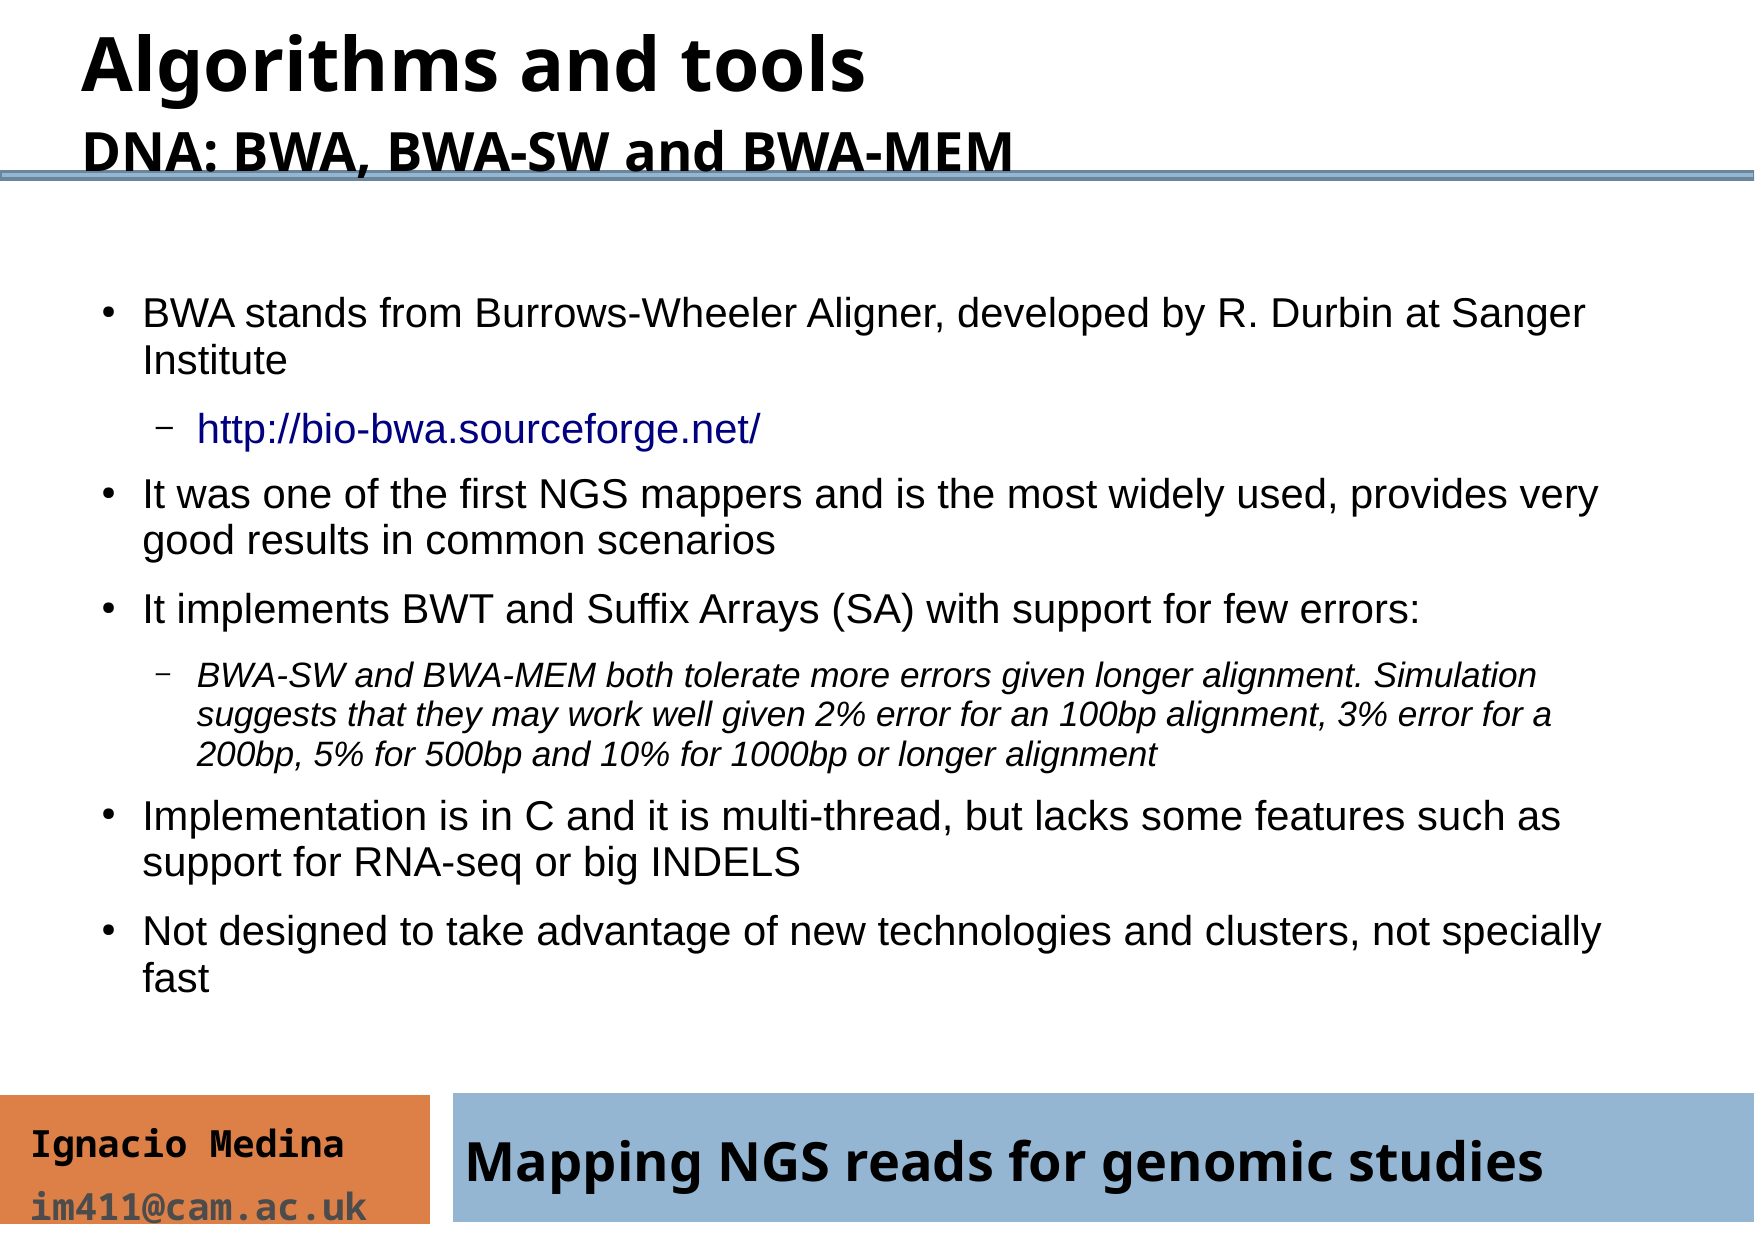

Algorithms and tools
DNA: BWA, BWA-SW and BWA-MEM
# BWA stands from Burrows-Wheeler Aligner, developed by R. Durbin at Sanger Institute
http://bio-bwa.sourceforge.net/
It was one of the first NGS mappers and is the most widely used, provides very good results in common scenarios
It implements BWT and Suffix Arrays (SA) with support for few errors:
BWA-SW and BWA-MEM both tolerate more errors given longer alignment. Simulation suggests that they may work well given 2% error for an 100bp alignment, 3% error for a 200bp, 5% for 500bp and 10% for 1000bp or longer alignment
Implementation is in C and it is multi-thread, but lacks some features such as support for RNA-seq or big INDELS
Not designed to take advantage of new technologies and clusters, not specially fast
Ignacio Medina
im411@cam.ac.uk
Mapping NGS reads for genomic studies